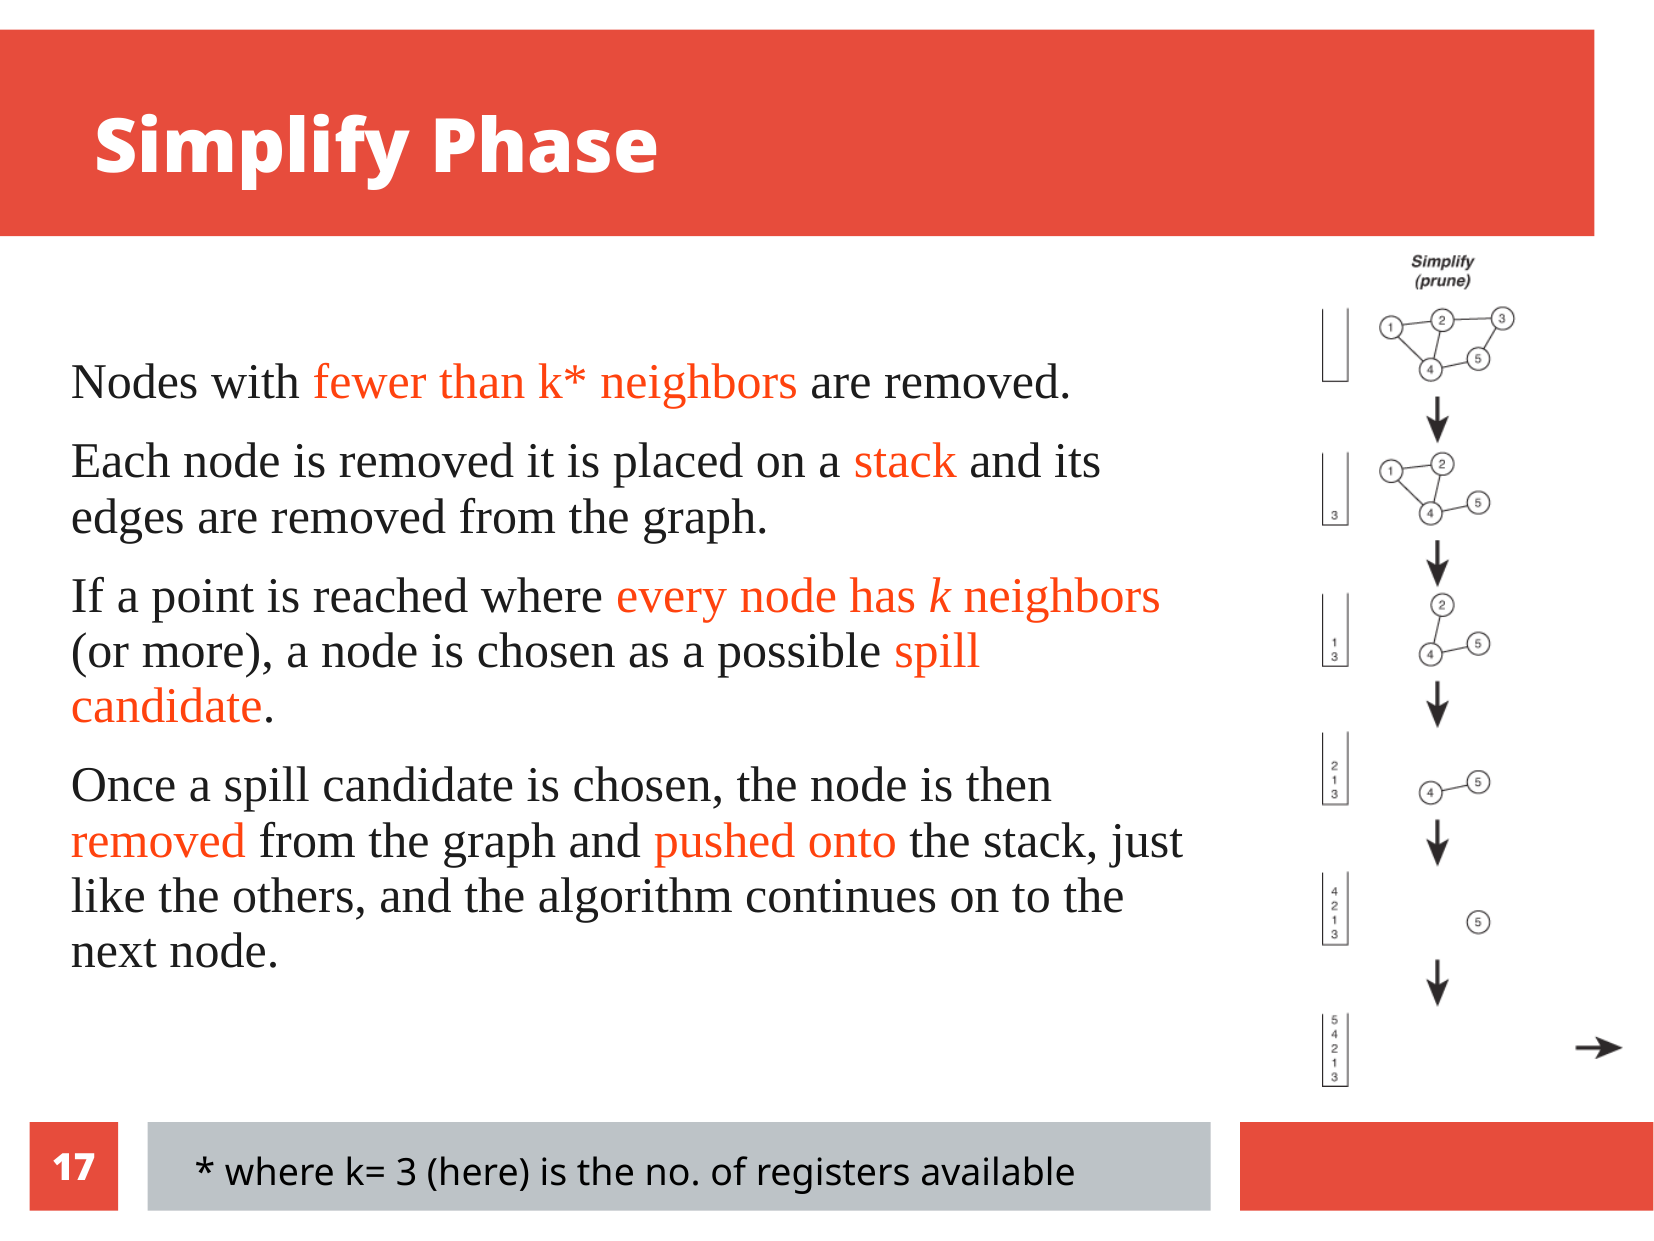

# Simplify Phase
Nodes with fewer than k* neighbors are removed.
Each node is removed it is placed on a stack and its edges are removed from the graph.
If a point is reached where every node has k neighbors (or more), a node is chosen as a possible spill candidate.
Once a spill candidate is chosen, the node is then removed from the graph and pushed onto the stack, just like the others, and the algorithm continues on to the next node.
17
* where k= 3 (here) is the no. of registers available